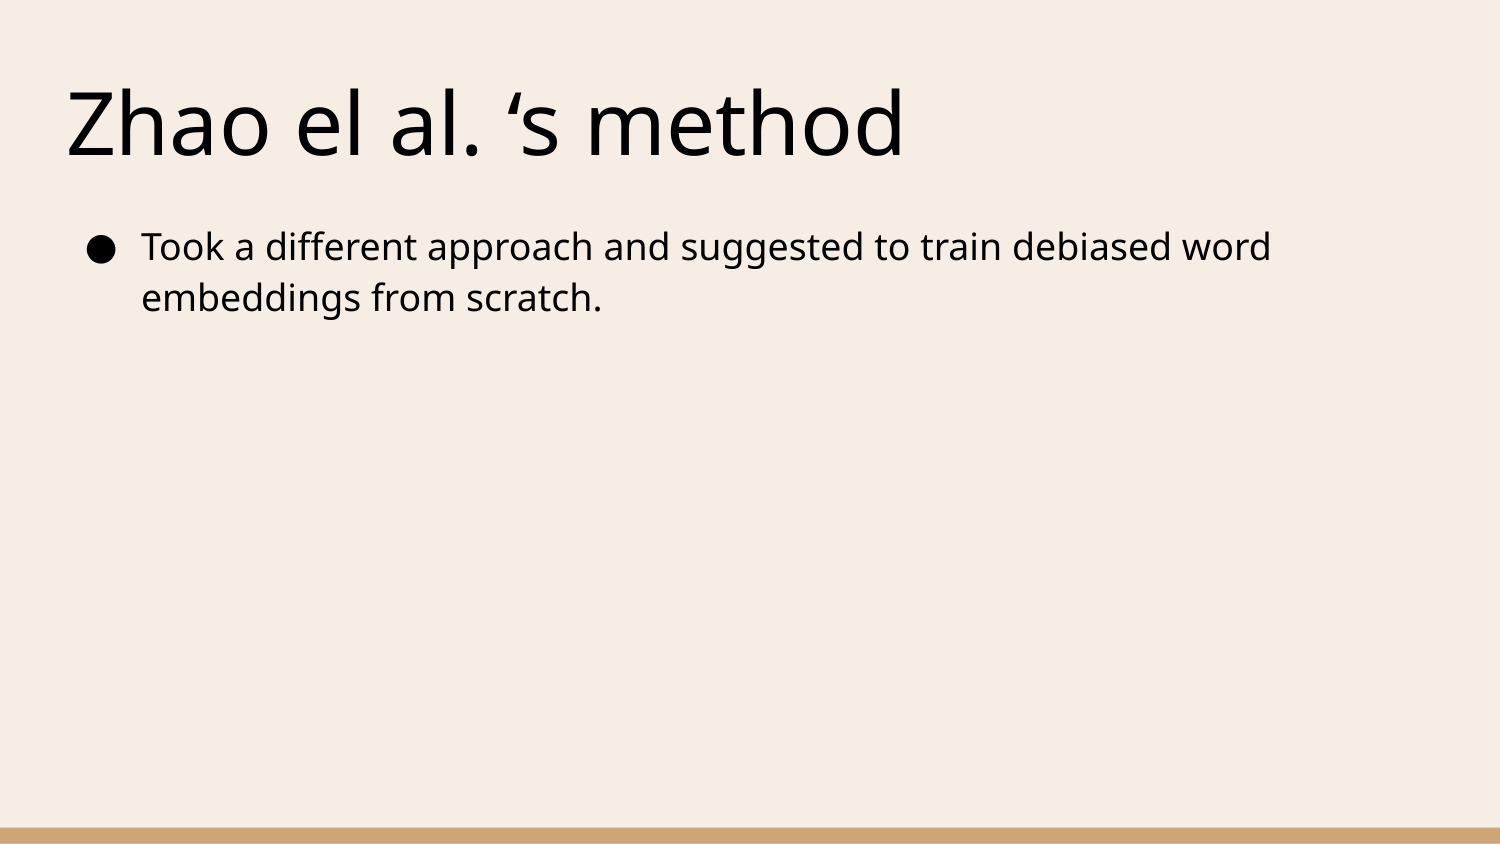

# Zhao el al. ‘s method
Took a different approach and suggested to train debiased word embeddings from scratch.